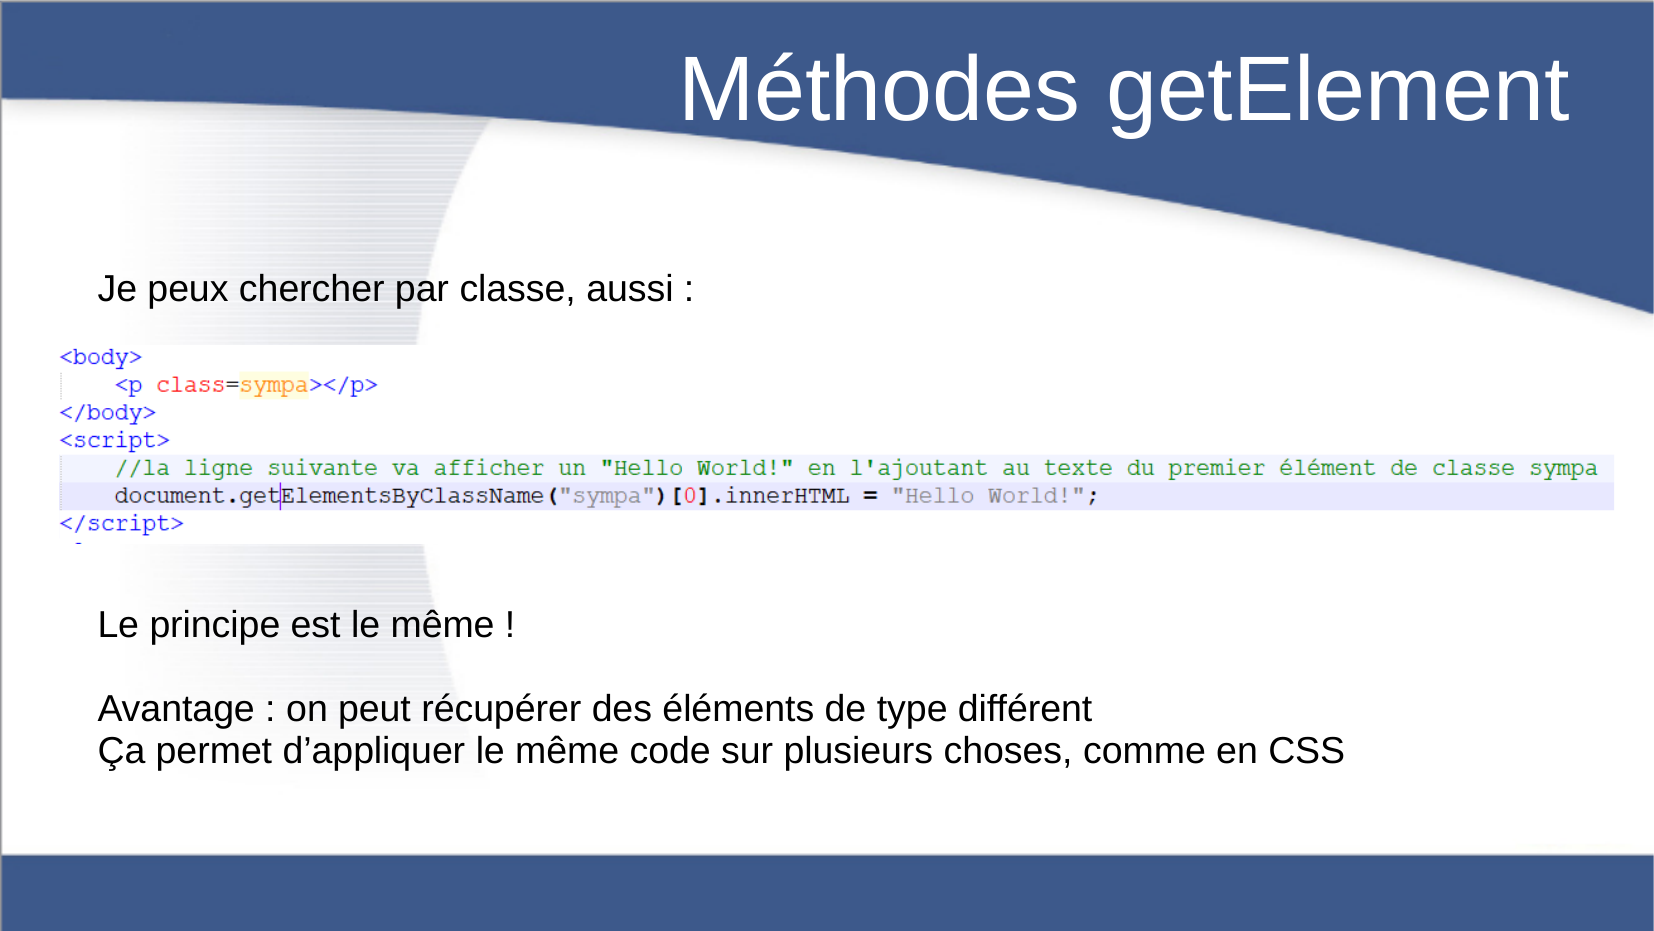

# Méthodes getElement
Je peux chercher par classe, aussi :
Le principe est le même !
Avantage : on peut récupérer des éléments de type différent
Ça permet d’appliquer le même code sur plusieurs choses, comme en CSS